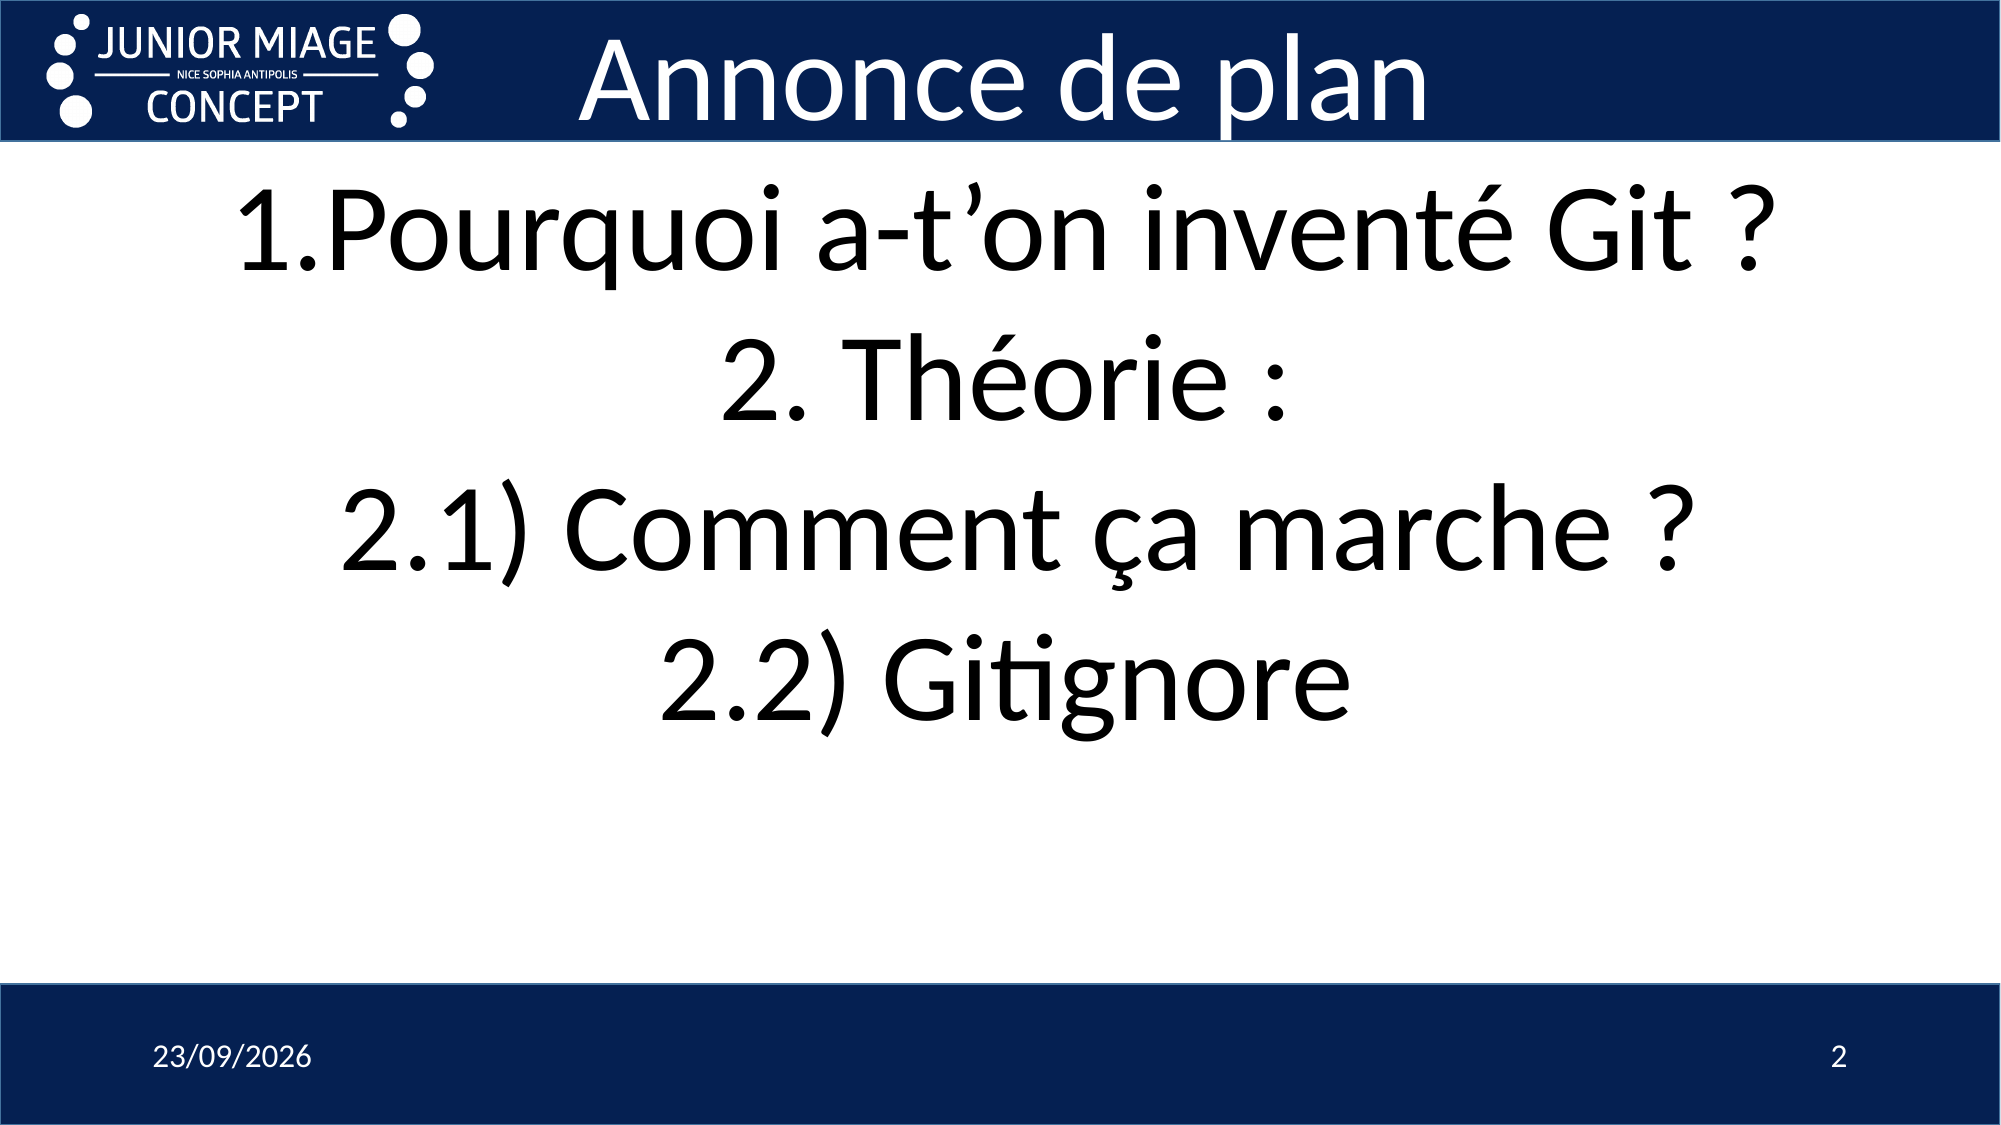

Annonce de plan
1.Pourquoi a-t’on inventé Git ?
2. Théorie :
 2.1) Comment ça marche ?
2.2) Gitignore
#